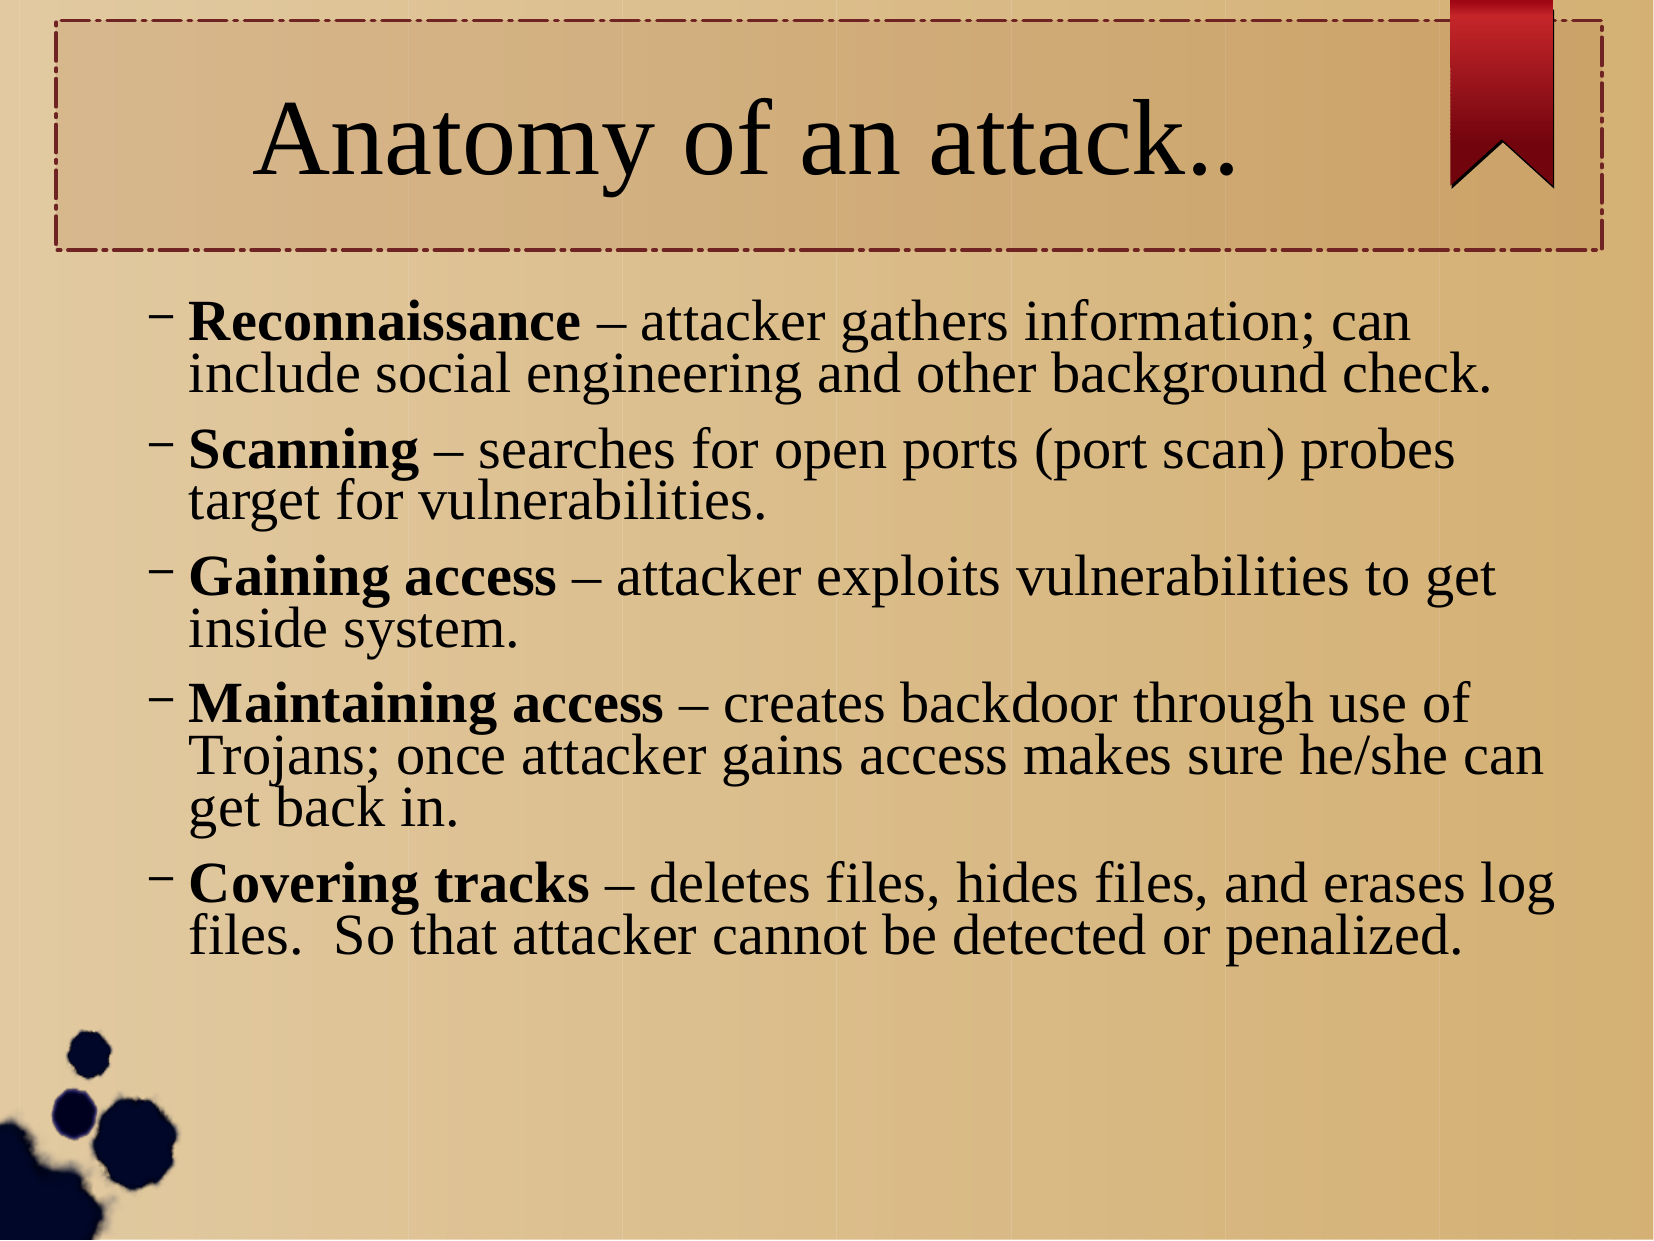

# Anatomy of an attack..
Reconnaissance – attacker gathers information; can include social engineering and other background check.
Scanning – searches for open ports (port scan) probes target for vulnerabilities.
Gaining access – attacker exploits vulnerabilities to get inside system.
Maintaining access – creates backdoor through use of Trojans; once attacker gains access makes sure he/she can get back in.
Covering tracks – deletes files, hides files, and erases log files. So that attacker cannot be detected or penalized.